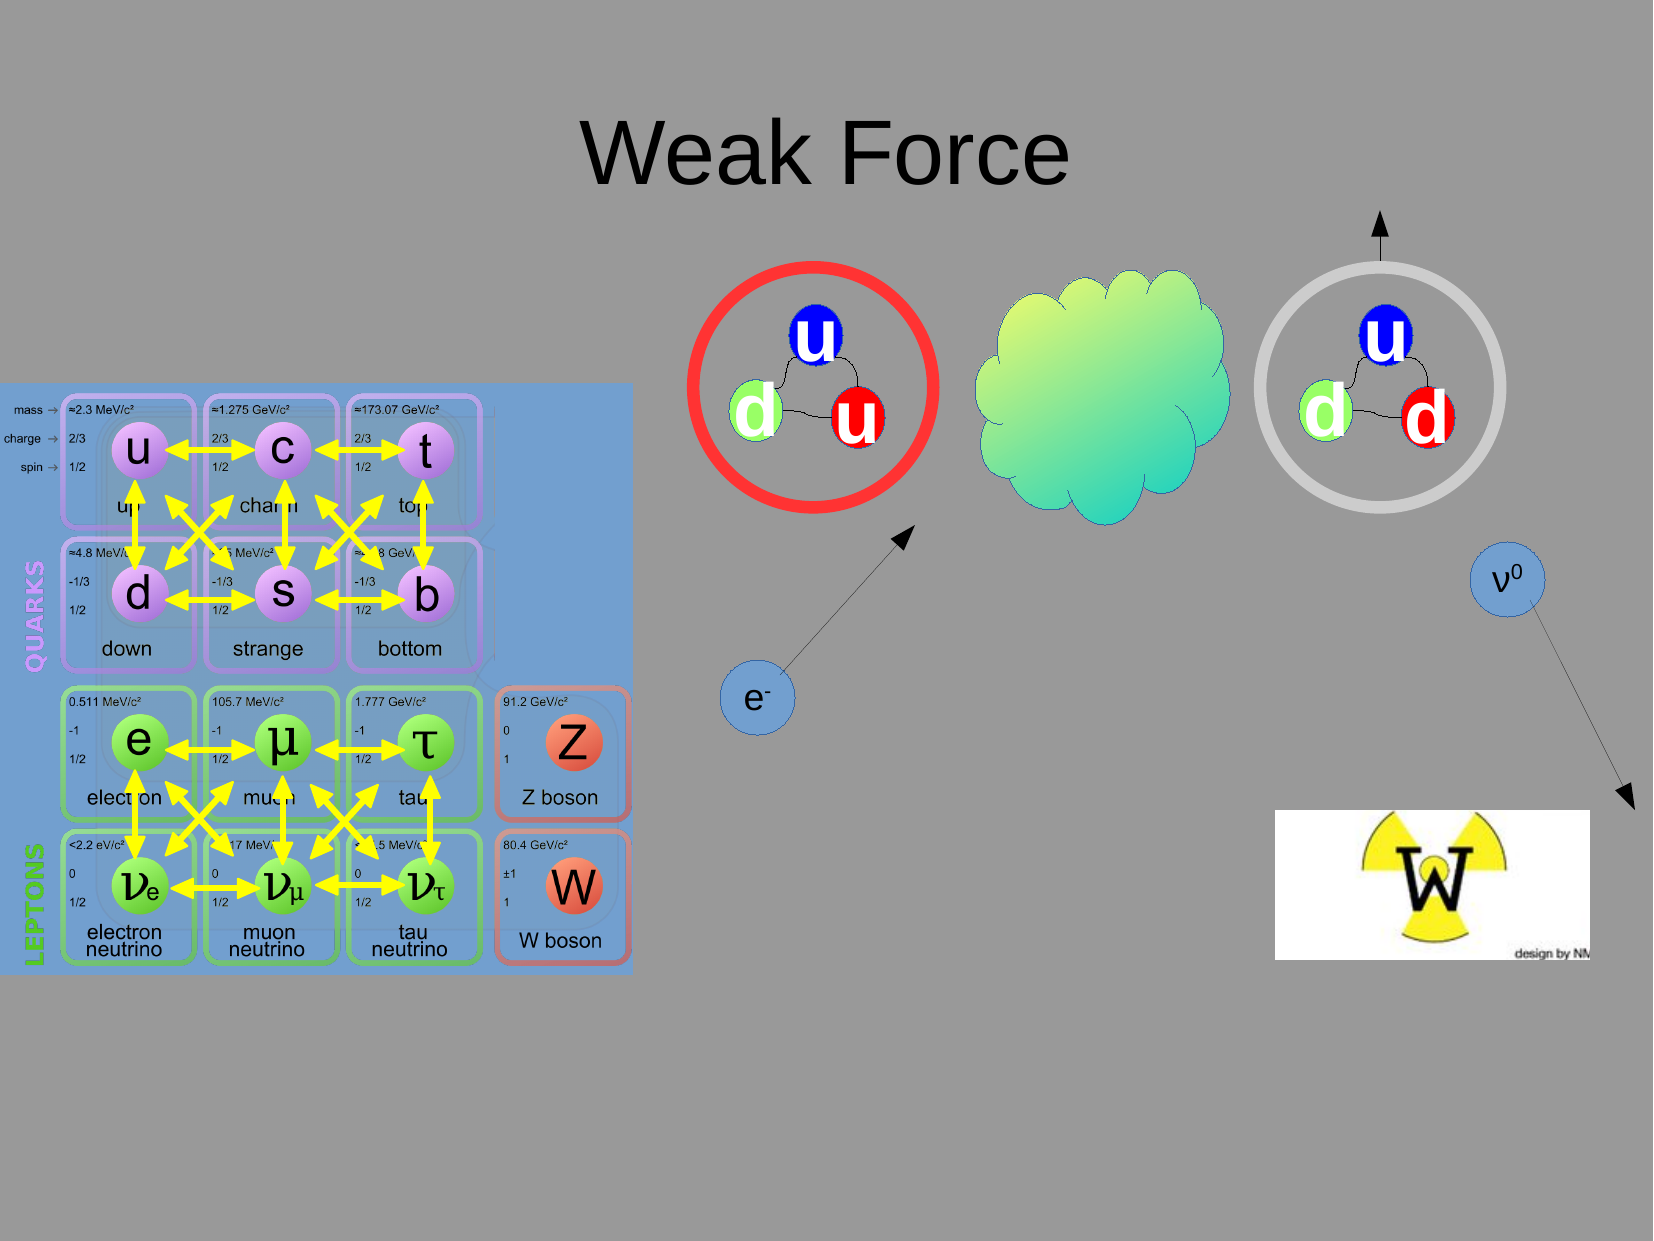

# Weak Force
u
u
d
d
u
d
ν0
e-